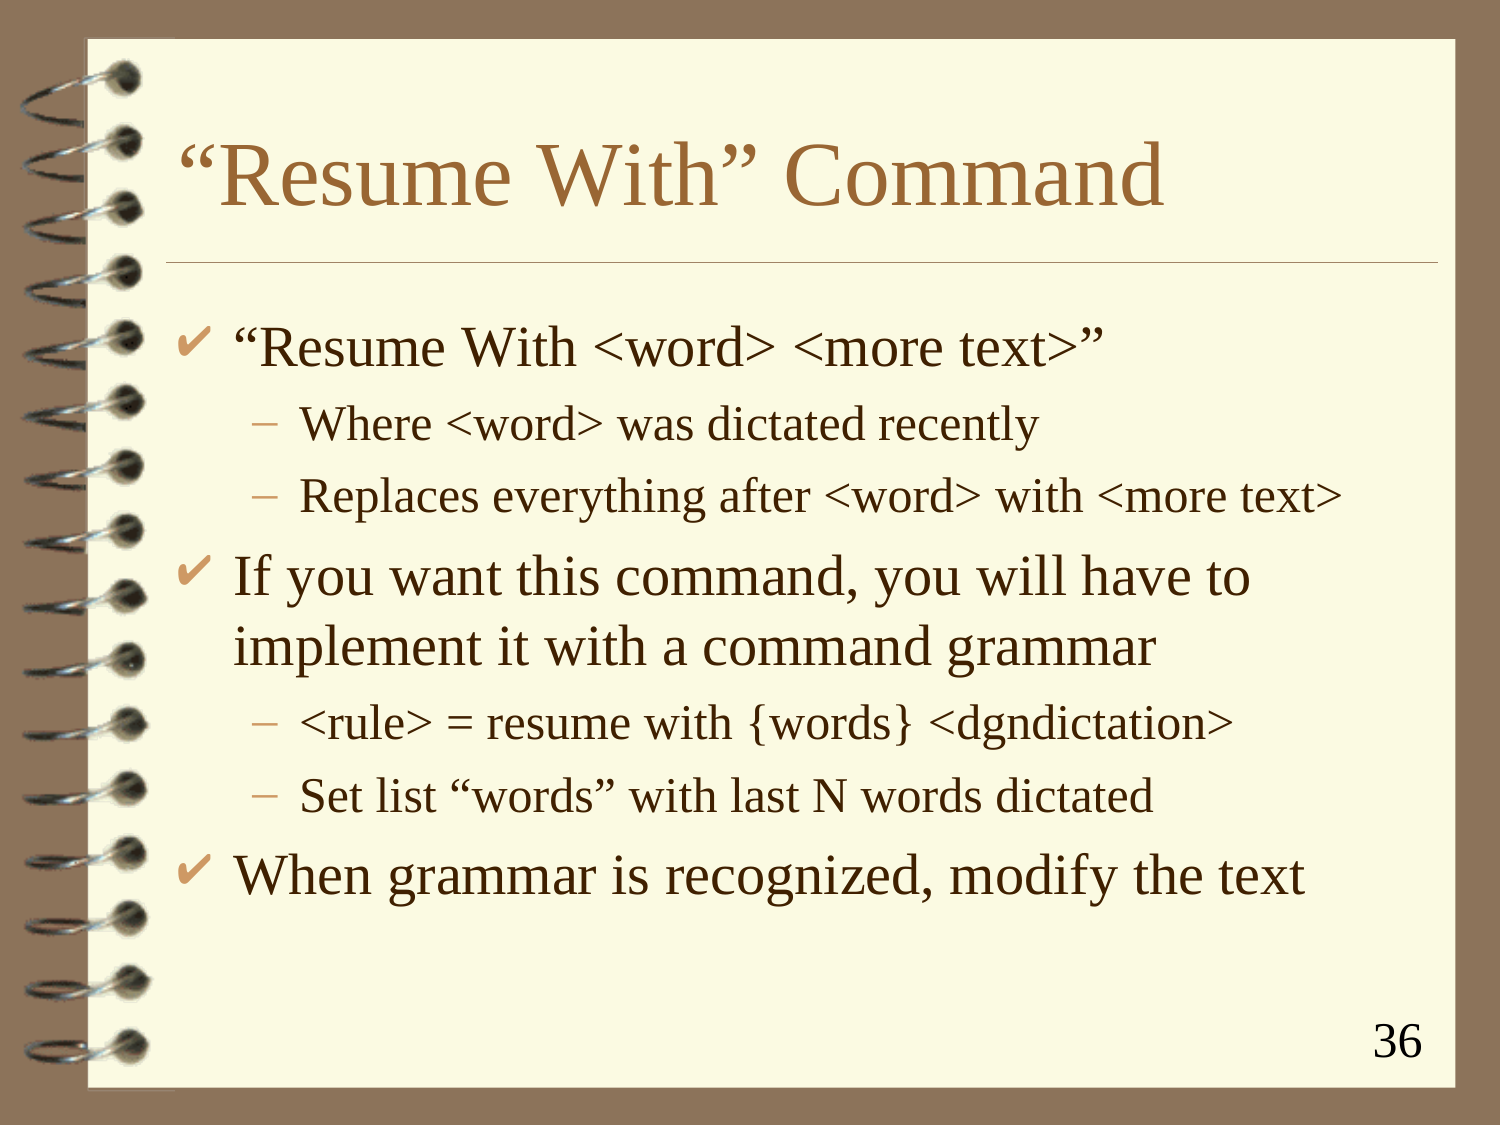

# “Resume With” Command
“Resume With <word> <more text>”
Where <word> was dictated recently
Replaces everything after <word> with <more text>
If you want this command, you will have to implement it with a command grammar
<rule> = resume with {words} <dgndictation>
Set list “words” with last N words dictated
When grammar is recognized, modify the text
36